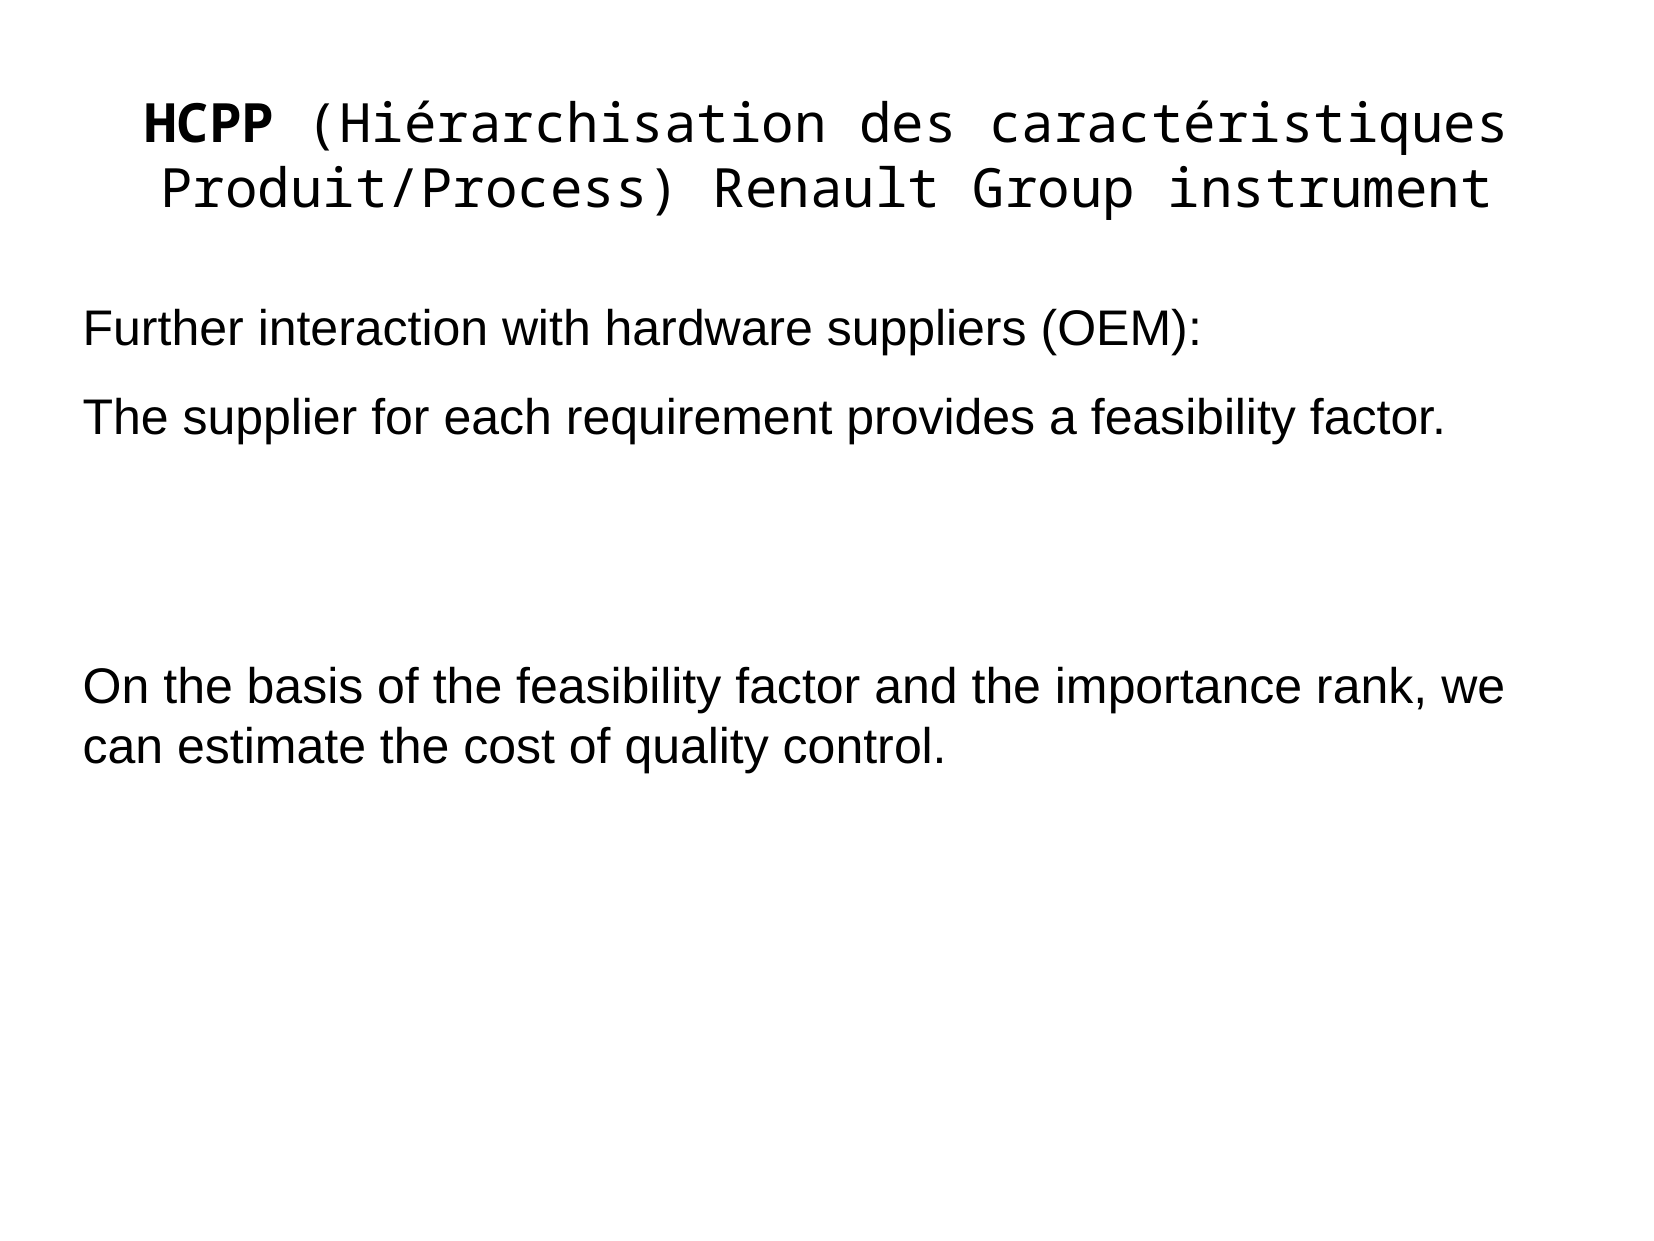

# HCPP (Hiérarchisation des caractéristiques Produit/Process) Renault Group instrument
Further interaction with hardware suppliers (OEM):
The supplier for each requirement provides a feasibility factor.
On the basis of the feasibility factor and the importance rank, we can estimate the cost of quality control.